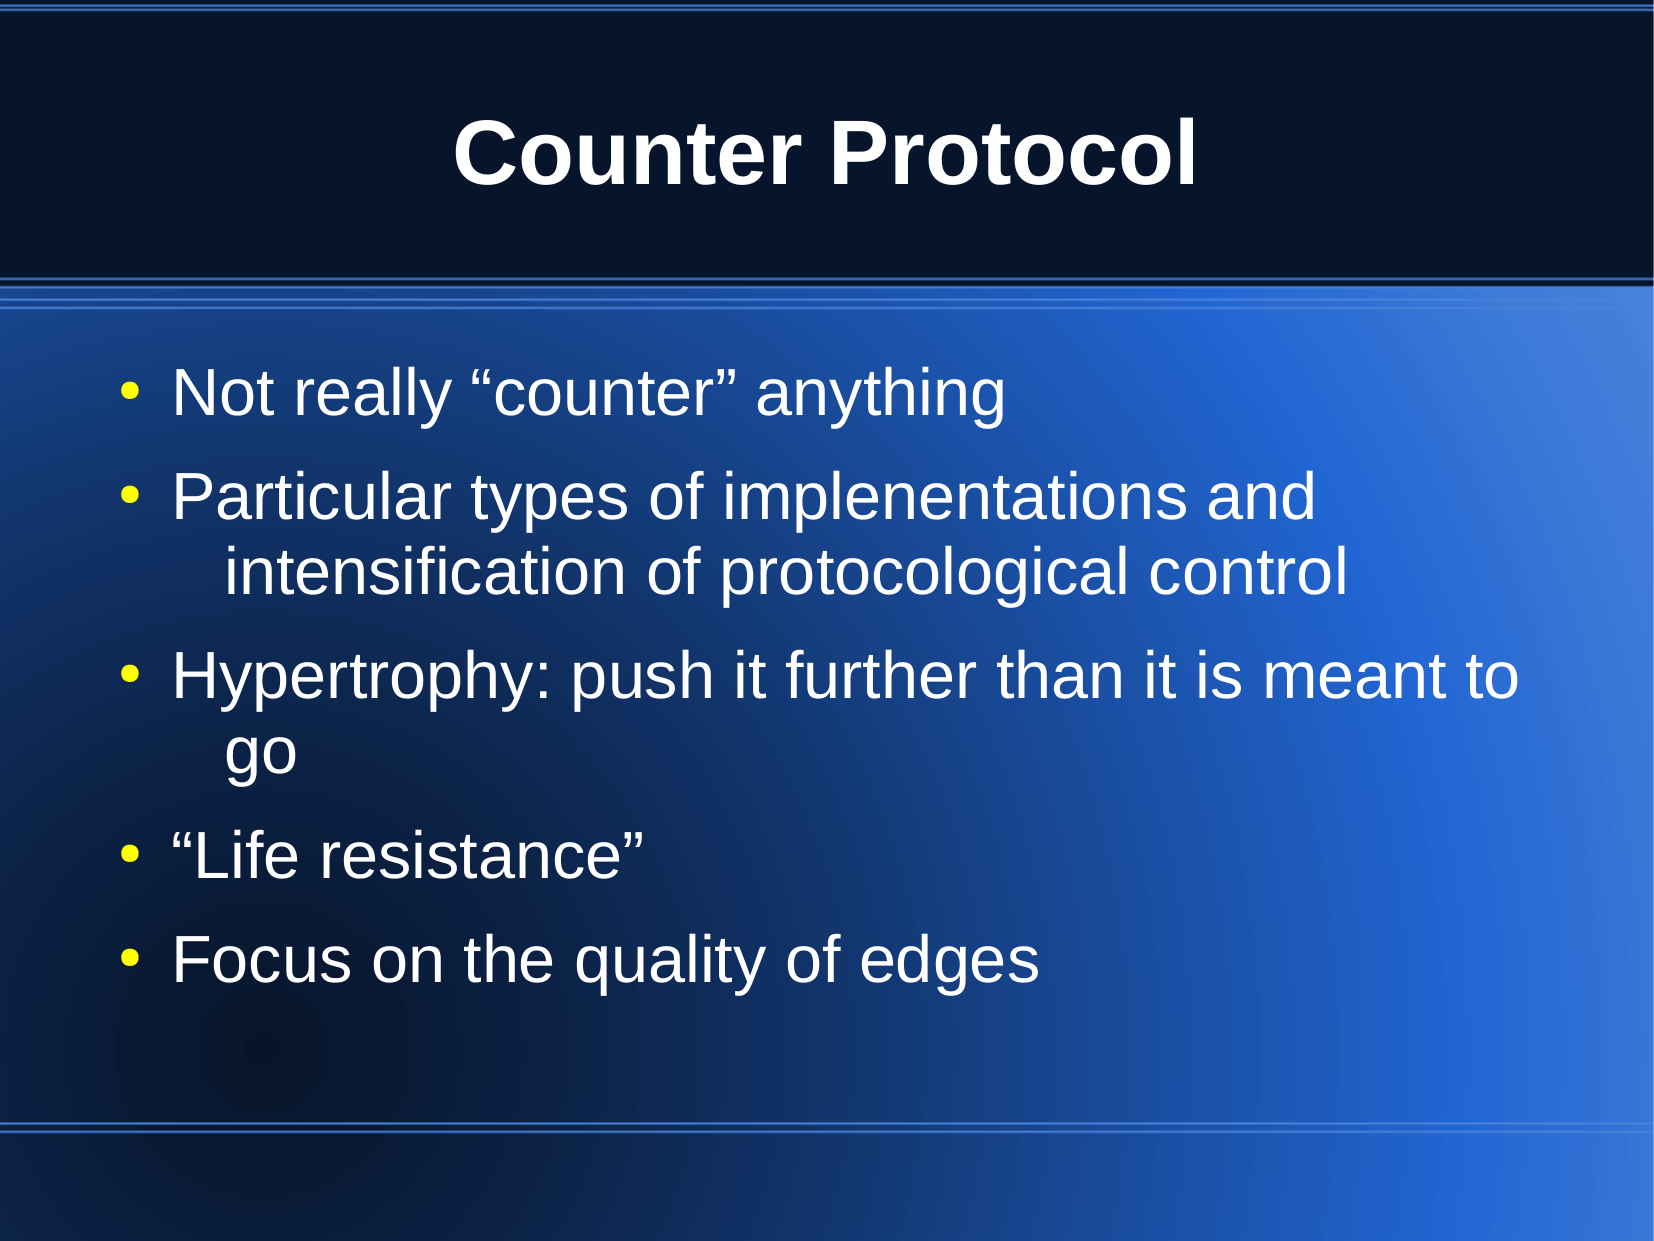

# Counter Protocol
Not really “counter” anything
Particular types of implenentations and intensification of protocological control
Hypertrophy: push it further than it is meant to go
“Life resistance”
Focus on the quality of edges